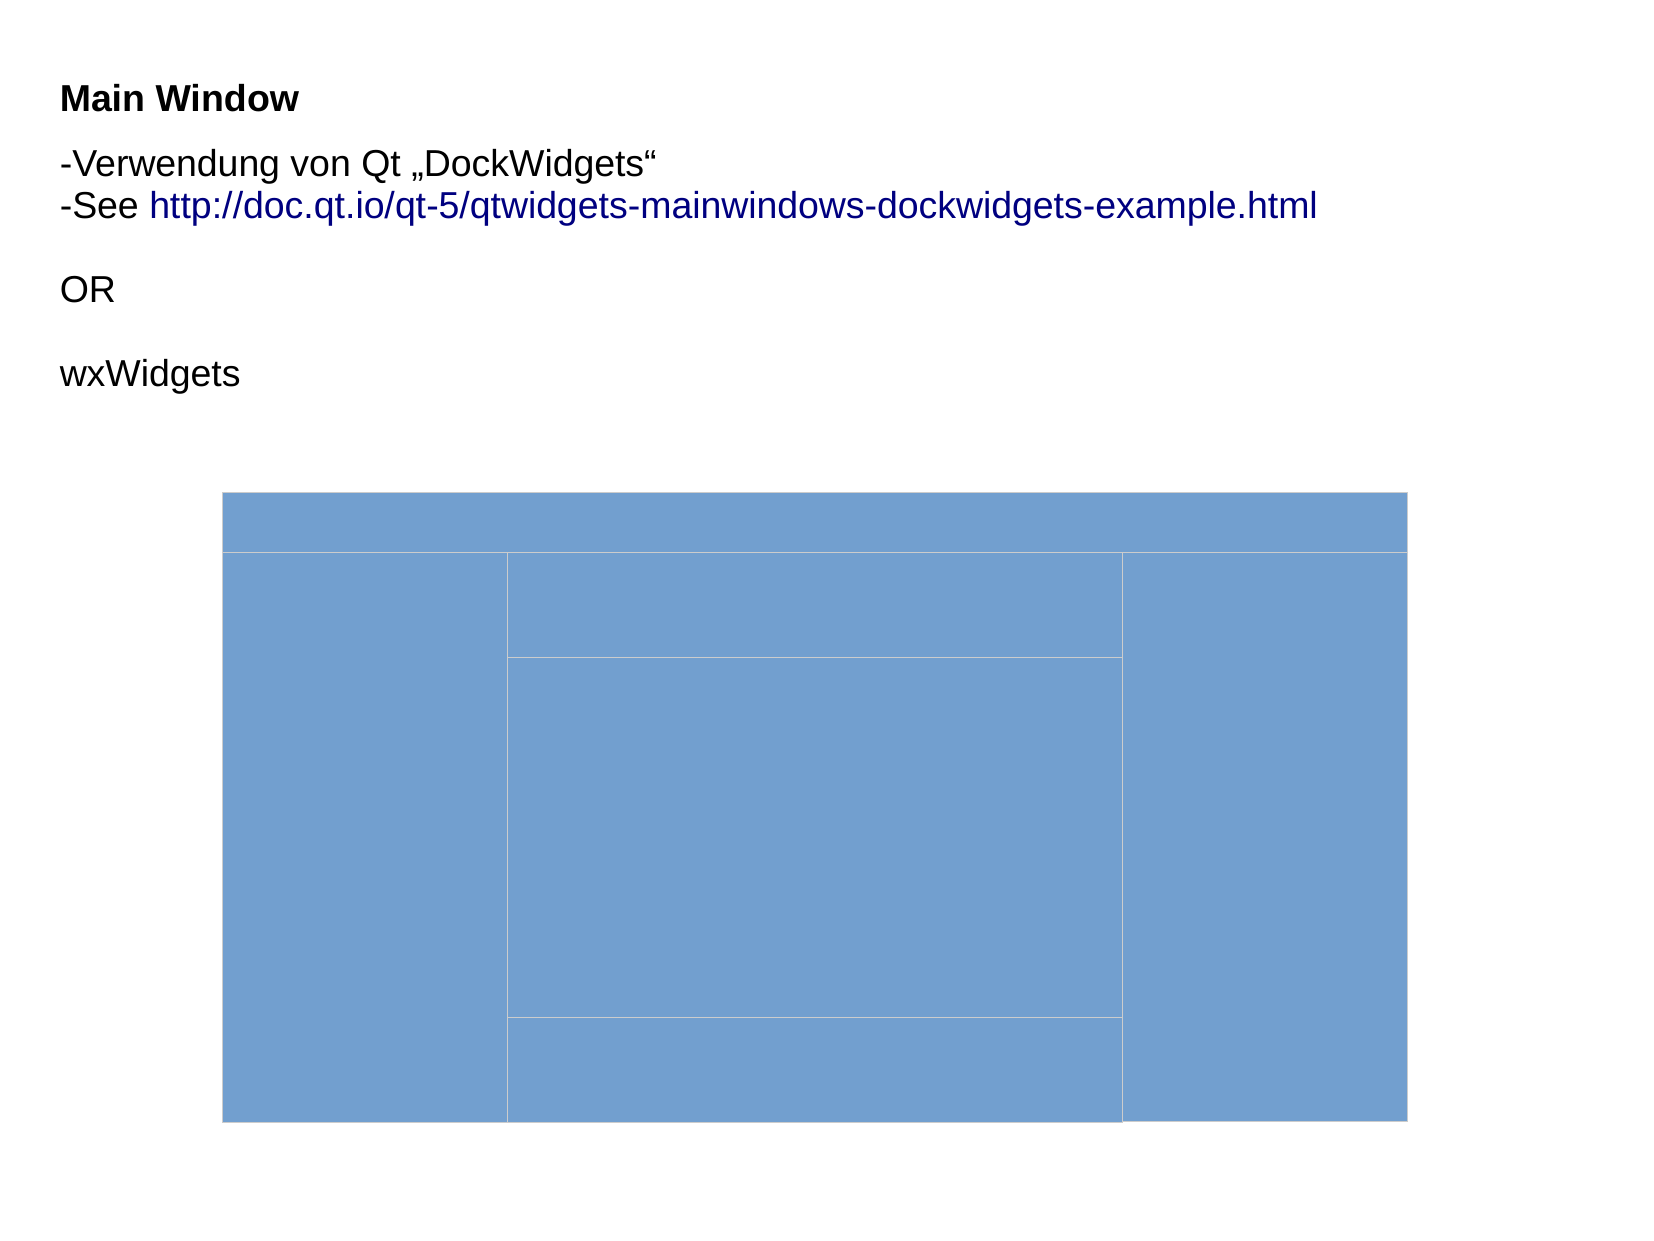

Main Window
-Verwendung von Qt „DockWidgets“
-See http://doc.qt.io/qt-5/qtwidgets-mainwindows-dockwidgets-example.html
OR
wxWidgets